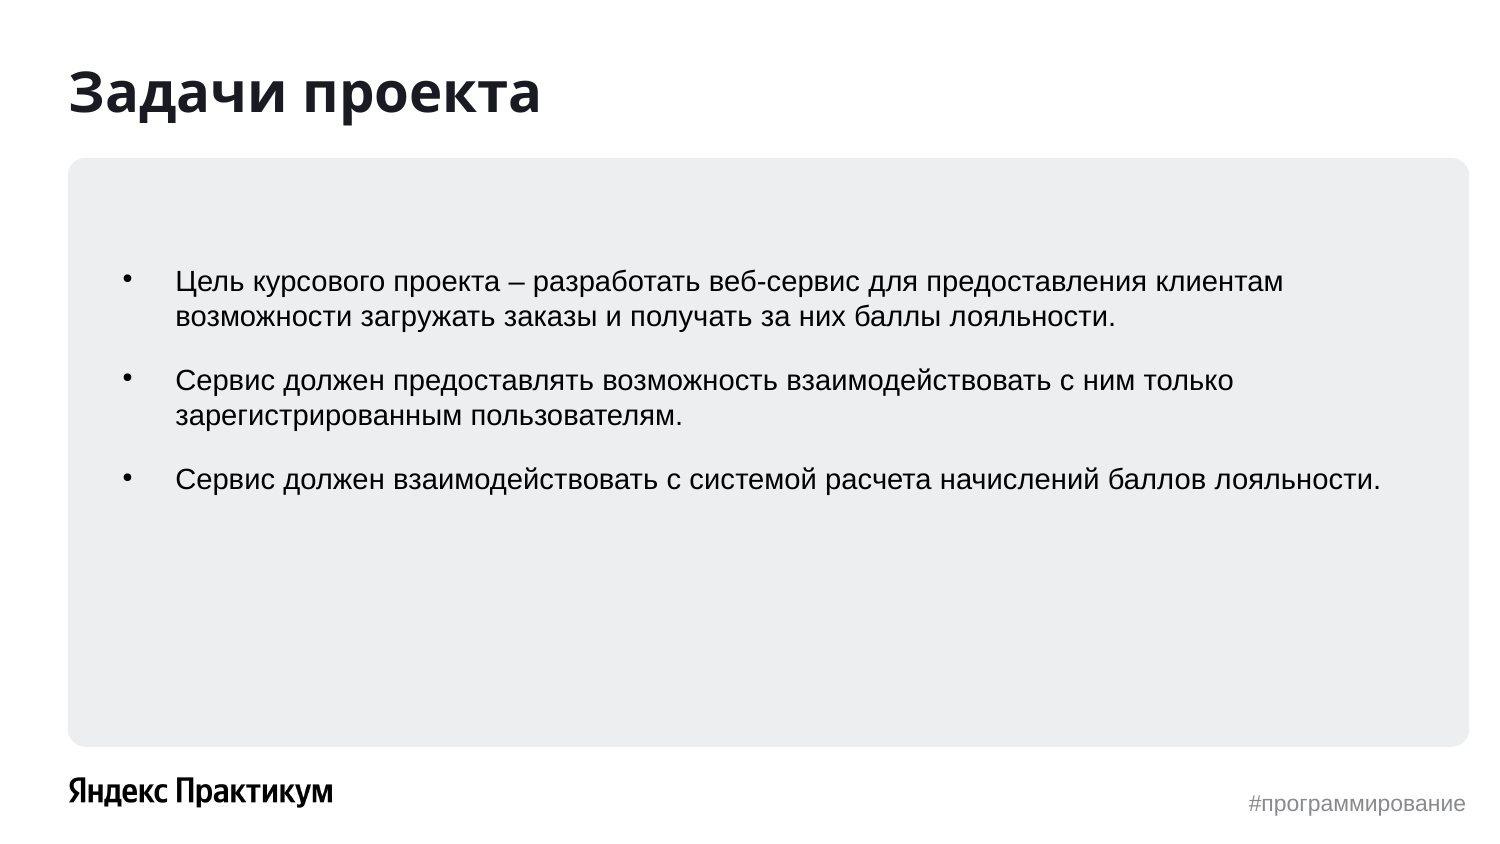

Задачи проекта
# Цель курсового проекта – разработать веб-сервис для предоставления клиентам возможности загружать заказы и получать за них баллы лояльности.
Сервис должен предоставлять возможность взаимодействовать с ним только зарегистрированным пользователям.
Сервис должен взаимодействовать с системой расчета начислений баллов лояльности.